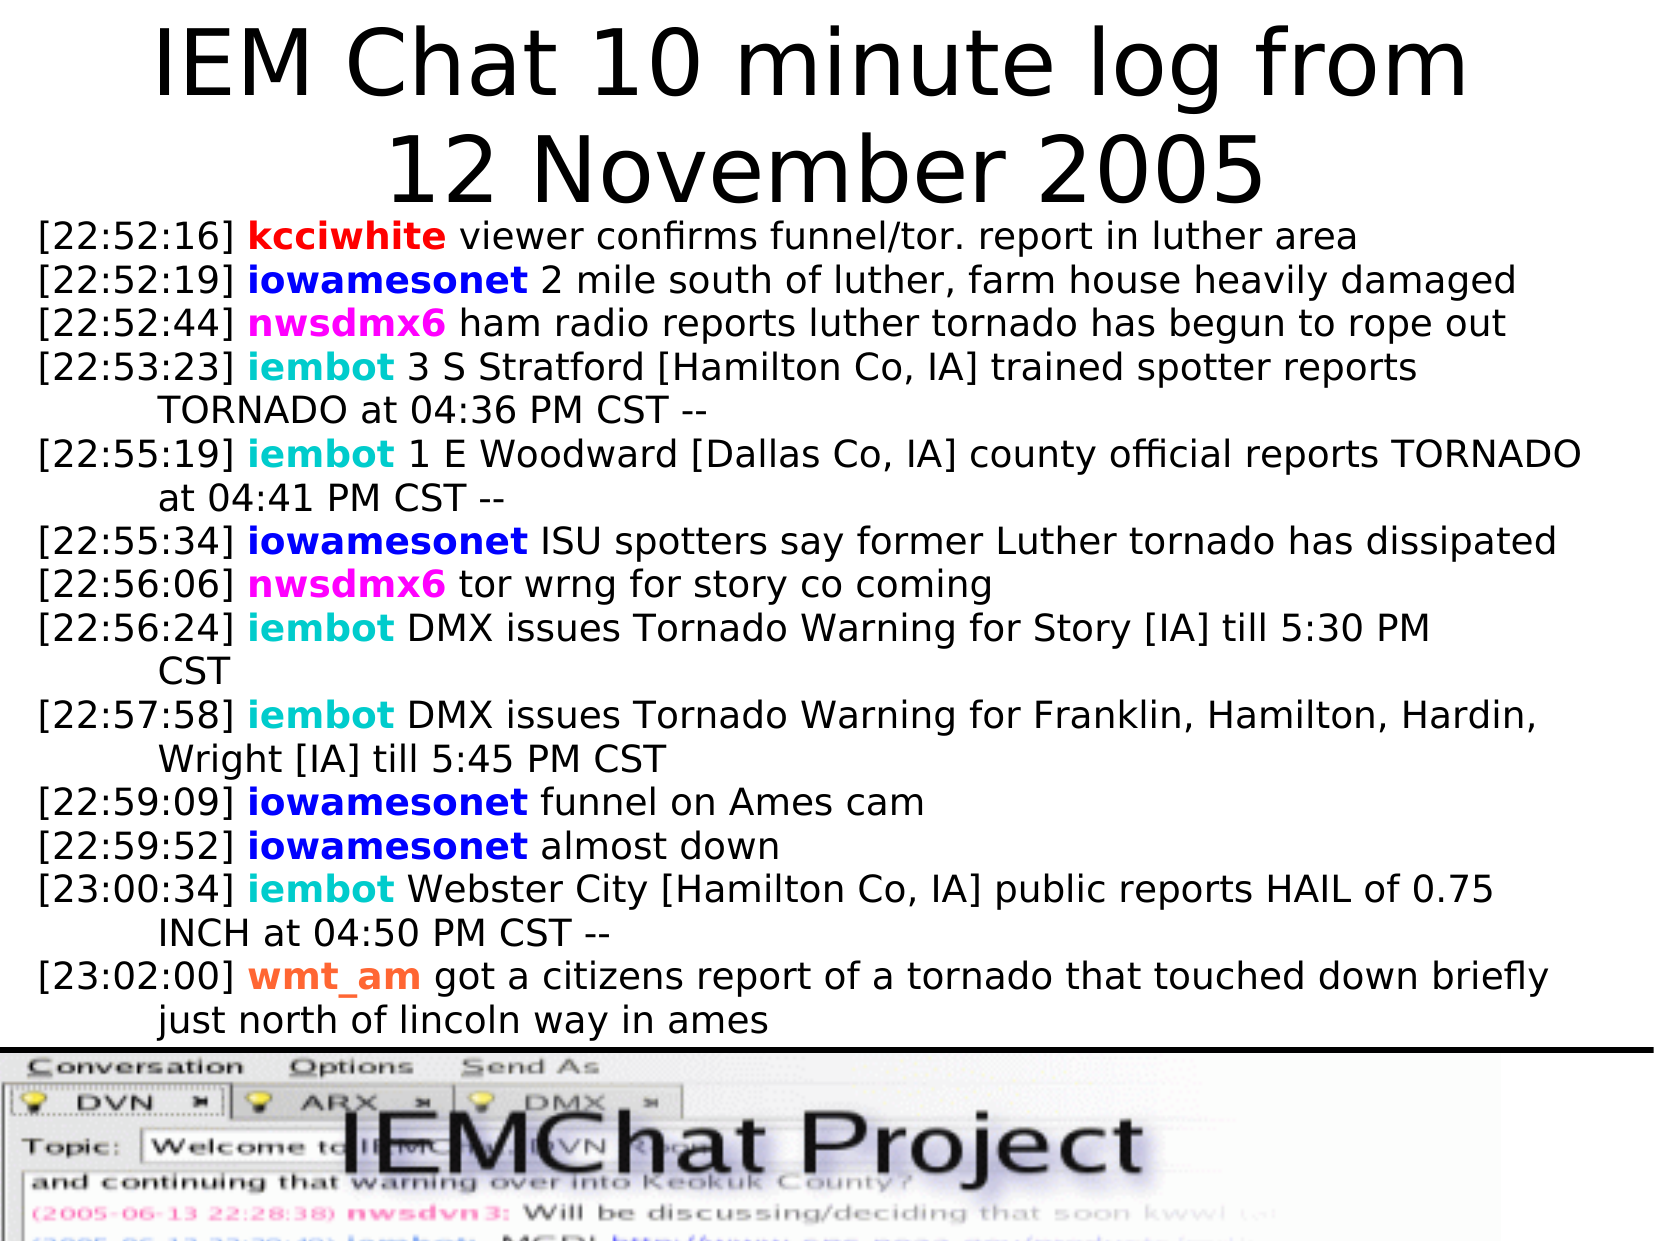

# IEM Chat 10 minute log from 12 November 2005
[22:52:16] kcciwhite viewer confirms funnel/tor. report in luther area
[22:52:19] iowamesonet 2 mile south of luther, farm house heavily damaged
[22:52:44] nwsdmx6 ham radio reports luther tornado has begun to rope out
[22:53:23] iembot 3 S Stratford [Hamilton Co, IA] trained spotter reports
 TORNADO at 04:36 PM CST --
[22:55:19] iembot 1 E Woodward [Dallas Co, IA] county official reports TORNADO
 at 04:41 PM CST --
[22:55:34] iowamesonet ISU spotters say former Luther tornado has dissipated
[22:56:06] nwsdmx6 tor wrng for story co coming
[22:56:24] iembot DMX issues Tornado Warning for Story [IA] till 5:30 PM
 CST
[22:57:58] iembot DMX issues Tornado Warning for Franklin, Hamilton, Hardin,
 Wright [IA] till 5:45 PM CST
[22:59:09] iowamesonet funnel on Ames cam
[22:59:52] iowamesonet almost down
[23:00:34] iembot Webster City [Hamilton Co, IA] public reports HAIL of 0.75
 INCH at 04:50 PM CST --
[23:02:00] wmt_am got a citizens report of a tornado that touched down briefly
 just north of lincoln way in ames